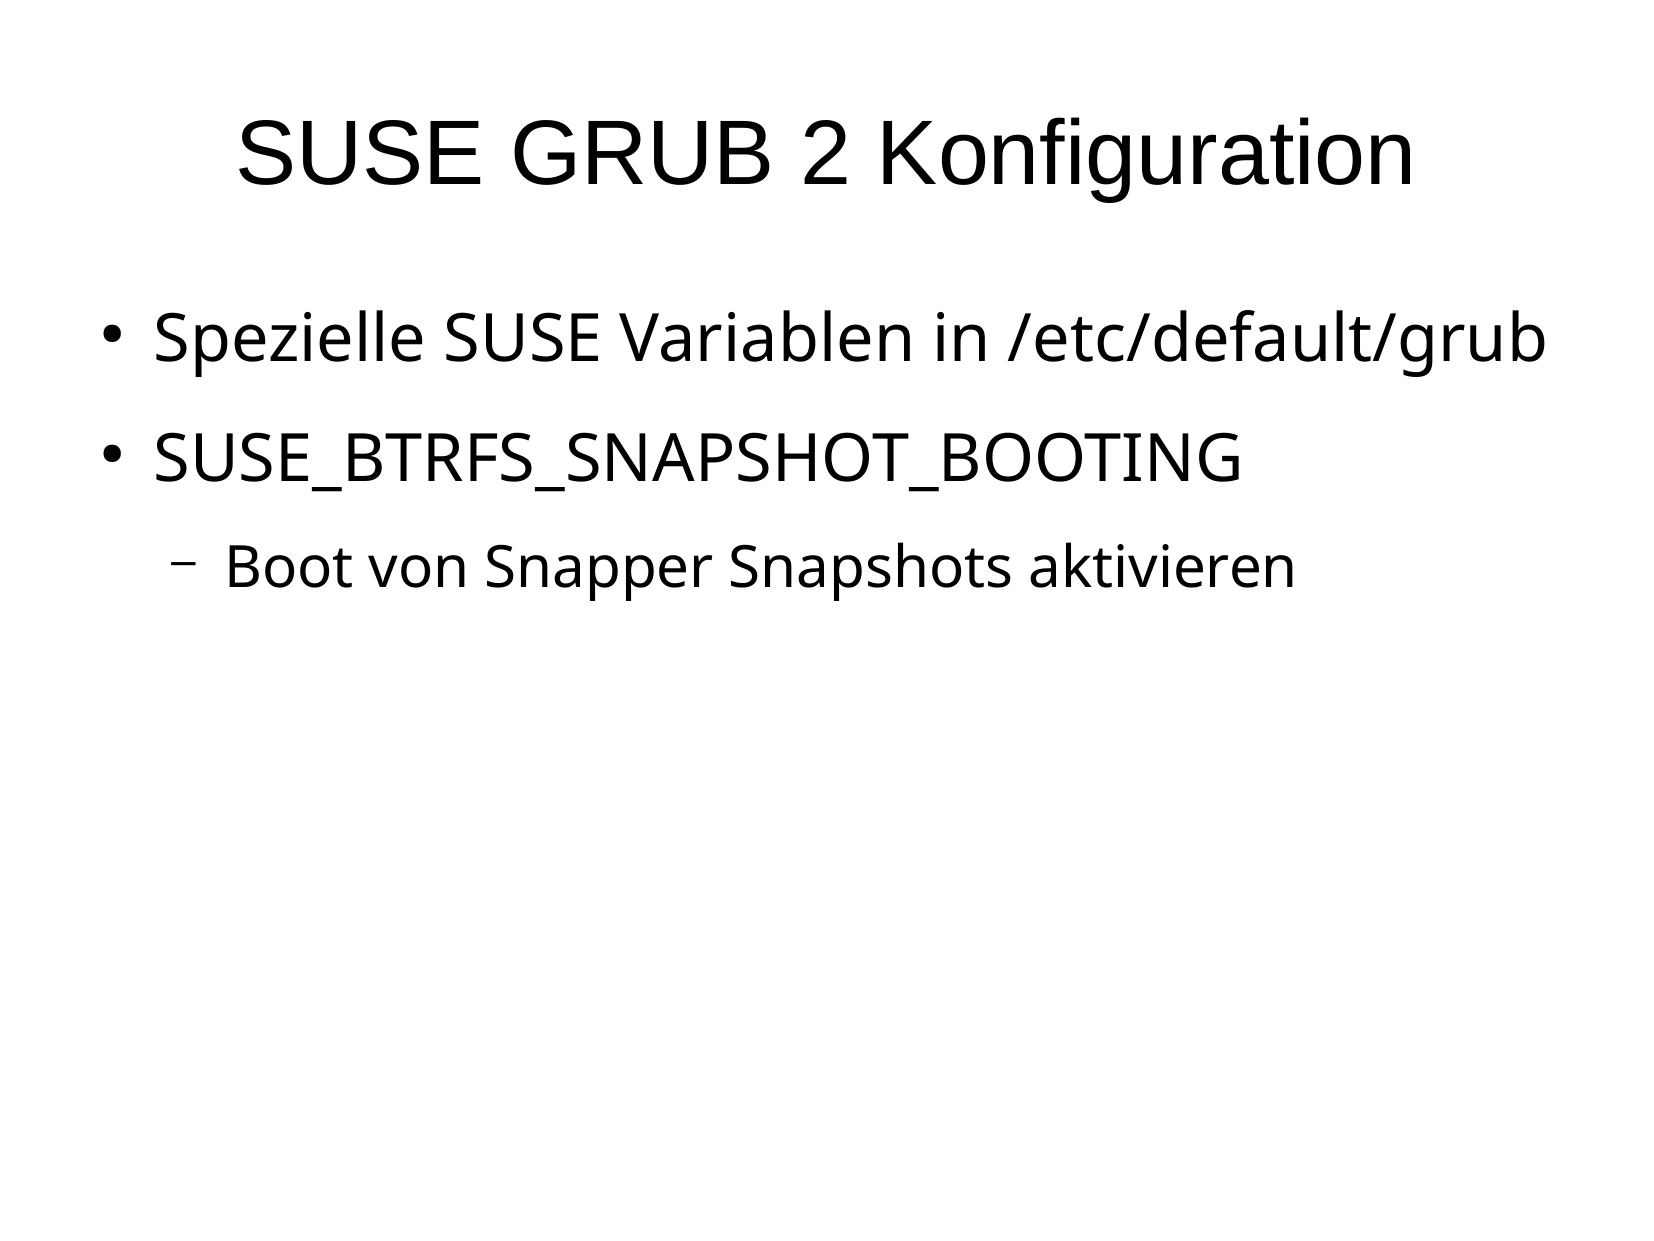

# SUSE GRUB 2 Konfiguration
Spezielle SUSE Variablen in /etc/default/grub
SUSE_BTRFS_SNAPSHOT_BOOTING
Boot von Snapper Snapshots aktivieren